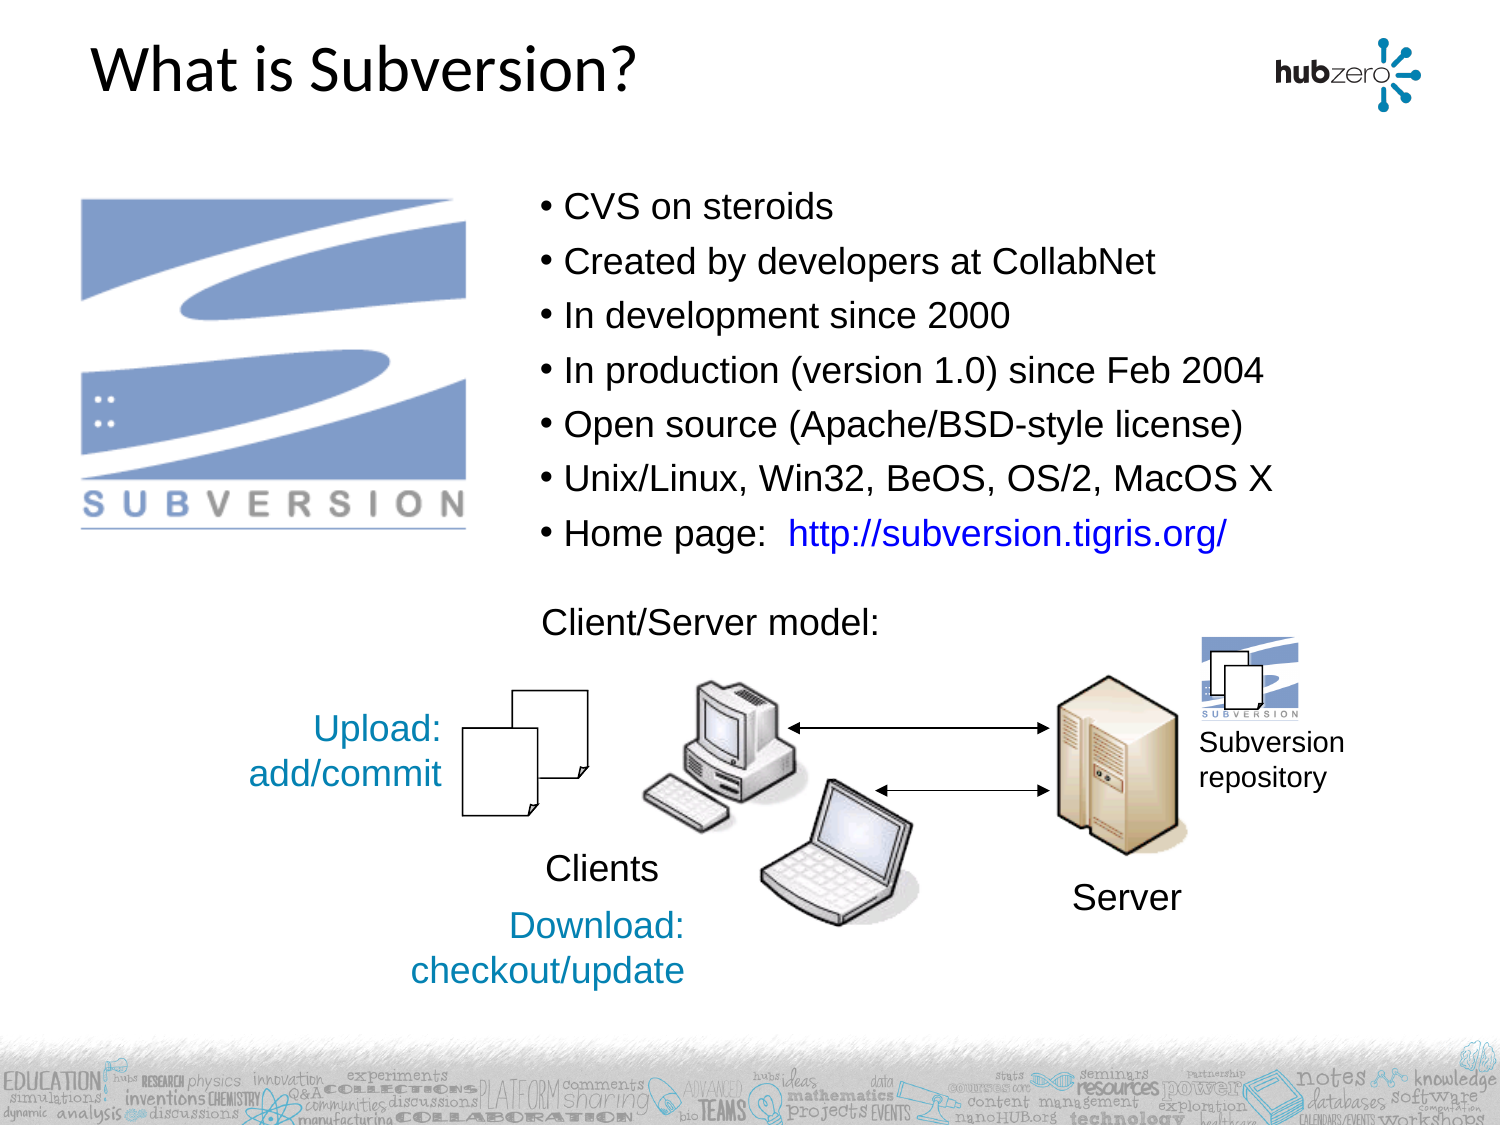

What is Subversion?
 CVS on steroids
 Created by developers at CollabNet
 In development since 2000
 In production (version 1.0) since Feb 2004
 Open source (Apache/BSD-style license)
 Unix/Linux, Win32, BeOS, OS/2, MacOS X
 Home page: http://subversion.tigris.org/
Client/Server model:
Subversion
repository
Clients
Server
Upload:
add/commit
Download:
checkout/update